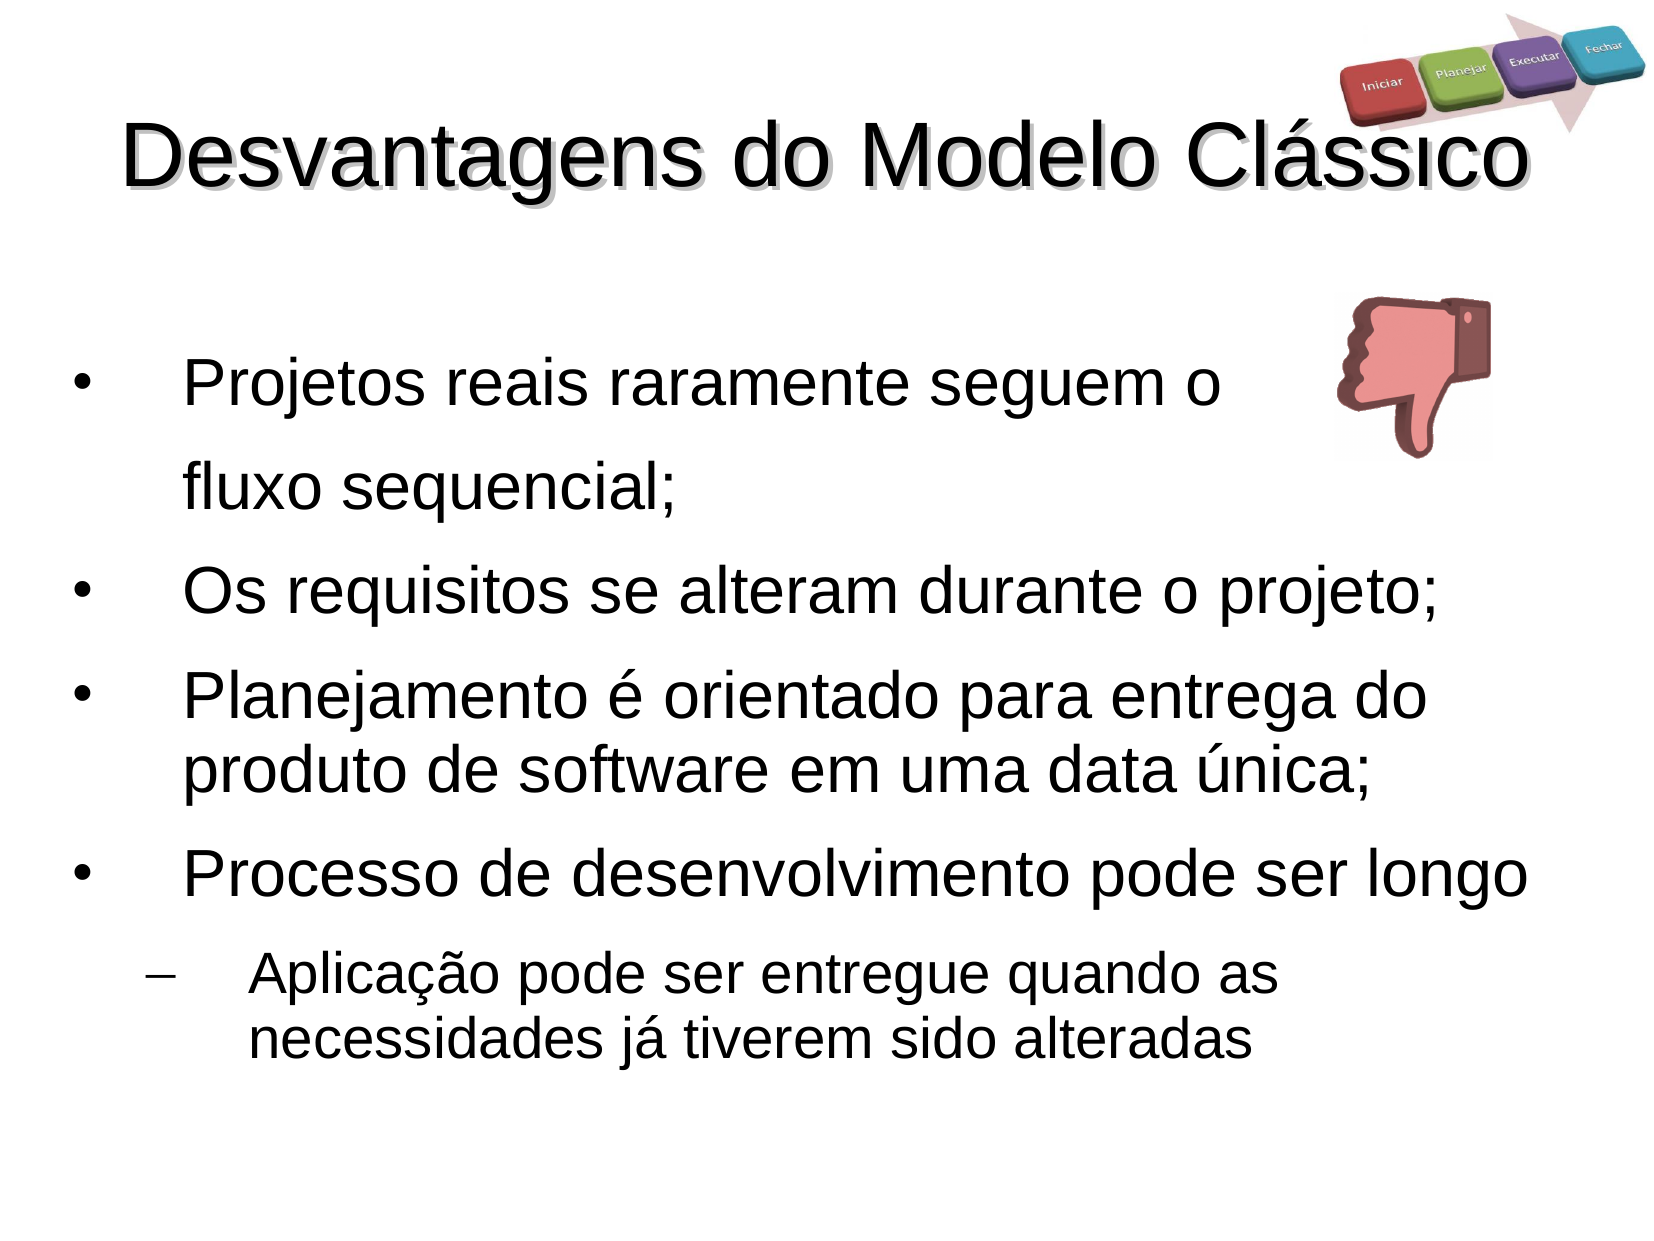

# Desvantagens do Modelo Clássico
Projetos reais raramente seguem o
	fluxo sequencial;
Os requisitos se alteram durante o projeto;
Planejamento é orientado para entrega do produto de software em uma data única;
Processo de desenvolvimento pode ser longo
Aplicação pode ser entregue quando as necessidades já tiverem sido alteradas